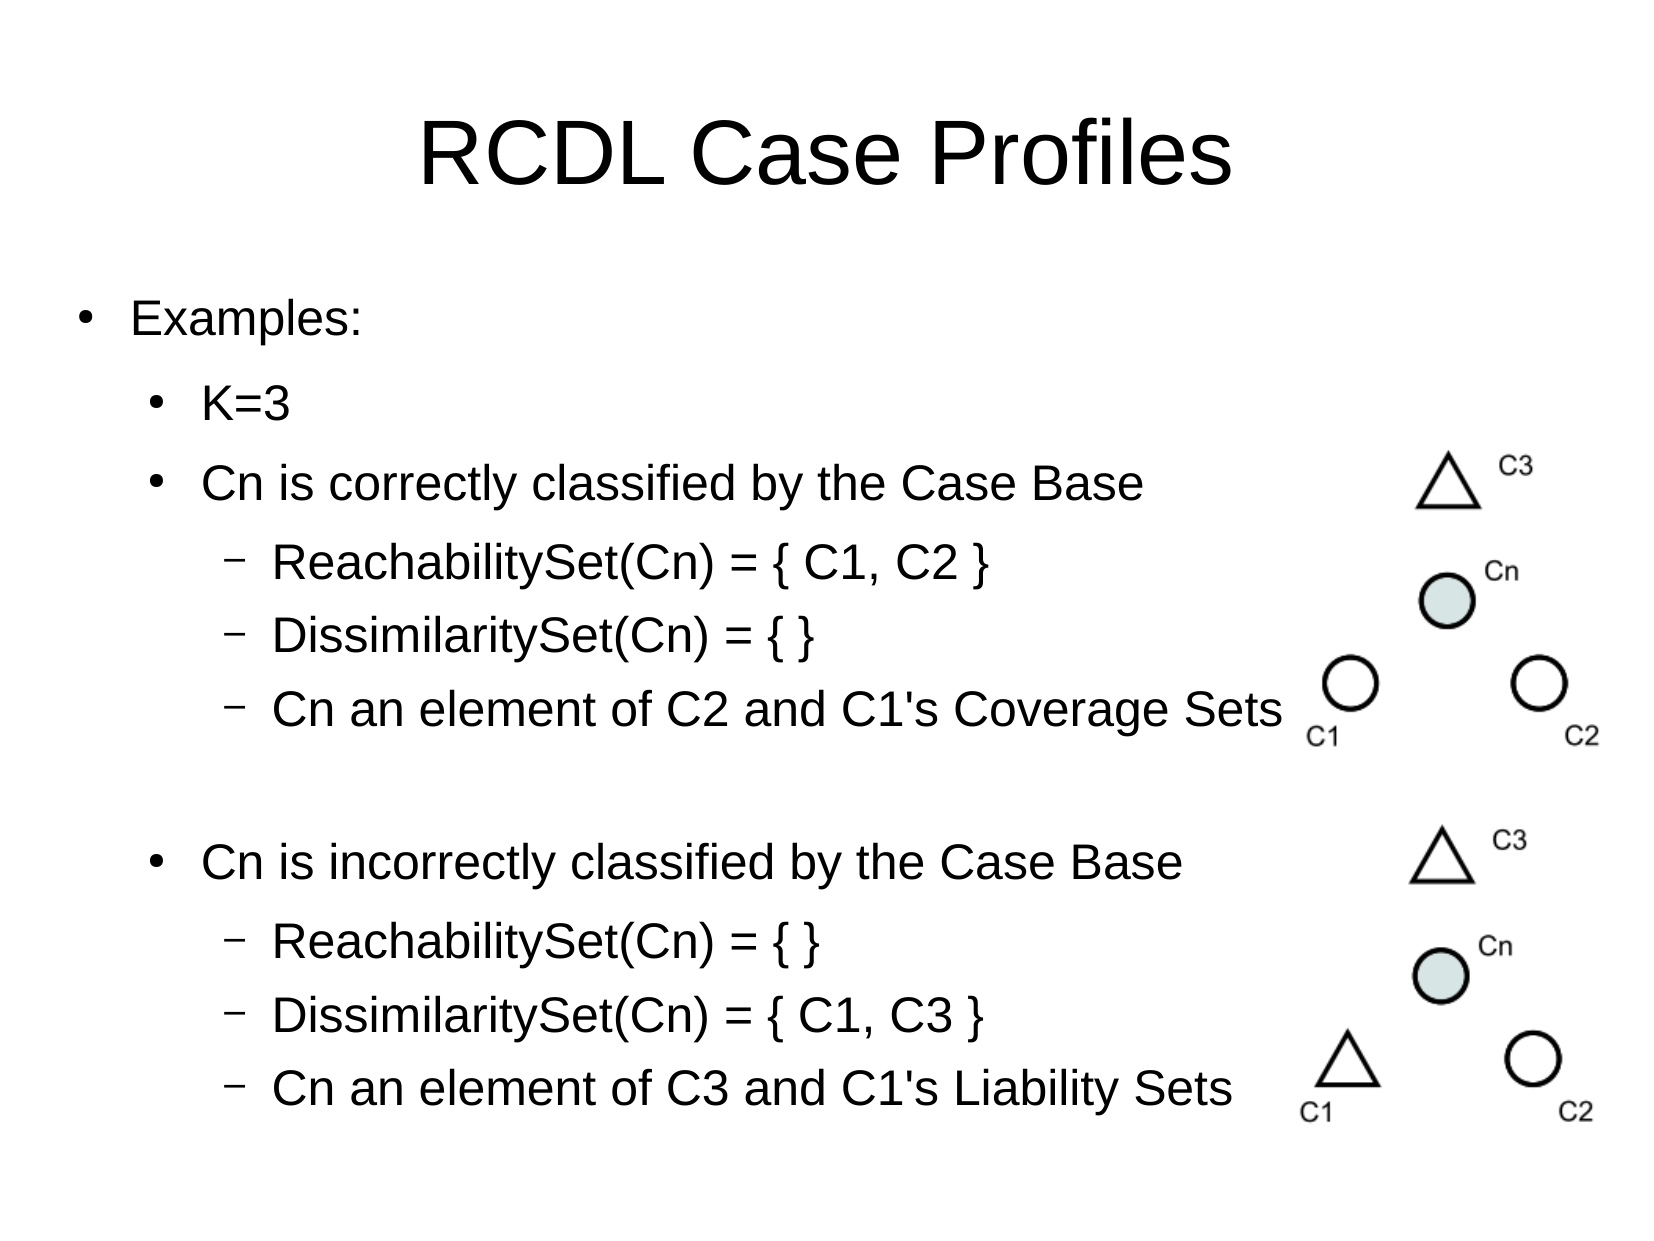

# RCDL Case Profiles
Examples:
K=3
Cn is correctly classified by the Case Base
ReachabilitySet(Cn) = { C1, C2 }
DissimilaritySet(Cn) = { }
Cn an element of C2 and C1's Coverage Sets
Cn is incorrectly classified by the Case Base
ReachabilitySet(Cn) = { }
DissimilaritySet(Cn) = { C1, C3 }
Cn an element of C3 and C1's Liability Sets